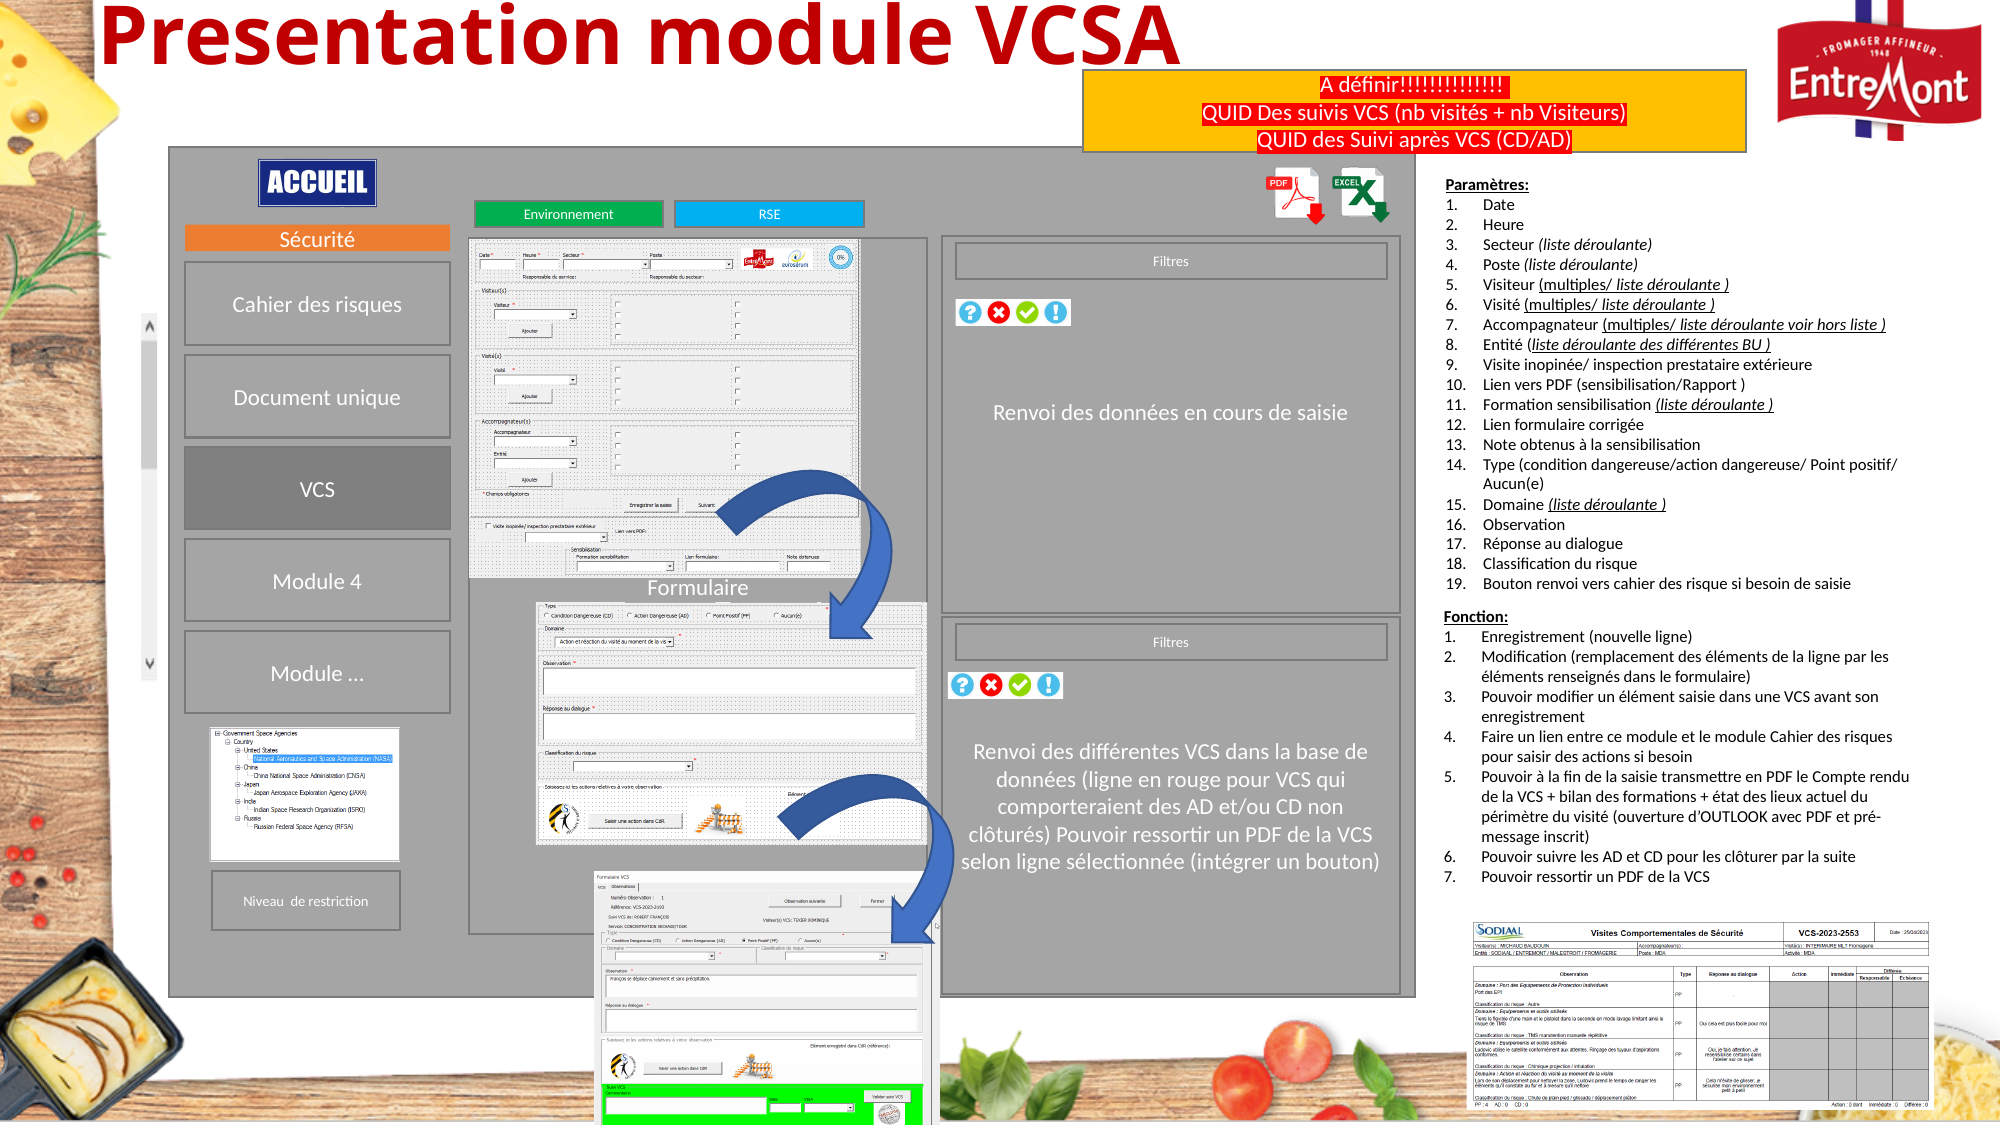

Presentation module VCSA
A définir!!!!!!!!!!!!!!
QUID Des suivis VCS (nb visités + nb Visiteurs)
QUID des Suivi après VCS (CD/AD)
Paramètres:
Date
Heure
Secteur (liste déroulante)
Poste (liste déroulante)
Visiteur (multiples/ liste déroulante )
Visité (multiples/ liste déroulante )
Accompagnateur (multiples/ liste déroulante voir hors liste )
Entité (liste déroulante des différentes BU )
Visite inopinée/ inspection prestataire extérieure
Lien vers PDF (sensibilisation/Rapport )
Formation sensibilisation (liste déroulante )
Lien formulaire corrigée
Note obtenus à la sensibilisation
Type (condition dangereuse/action dangereuse/ Point positif/ Aucun(e)
Domaine (liste déroulante )
Observation
Réponse au dialogue
Classification du risque
Bouton renvoi vers cahier des risque si besoin de saisie
Environnement
RSE
Sécurité
Renvoi des données en cours de saisie
Formulaire
Filtres
Cahier des risques
Document unique
VCS
Module 4
Fonction:
Enregistrement (nouvelle ligne)
Modification (remplacement des éléments de la ligne par les éléments renseignés dans le formulaire)
Pouvoir modifier un élément saisie dans une VCS avant son enregistrement
Faire un lien entre ce module et le module Cahier des risques pour saisir des actions si besoin
Pouvoir à la fin de la saisie transmettre en PDF le Compte rendu de la VCS + bilan des formations + état des lieux actuel du périmètre du visité (ouverture d’OUTLOOK avec PDF et pré-message inscrit)
Pouvoir suivre les AD et CD pour les clôturer par la suite
Pouvoir ressortir un PDF de la VCS
Renvoi des différentes VCS dans la base de données (ligne en rouge pour VCS qui comporteraient des AD et/ou CD non clôturés) Pouvoir ressortir un PDF de la VCS selon ligne sélectionnée (intégrer un bouton)
Filtres
Module …
Niveau de restriction